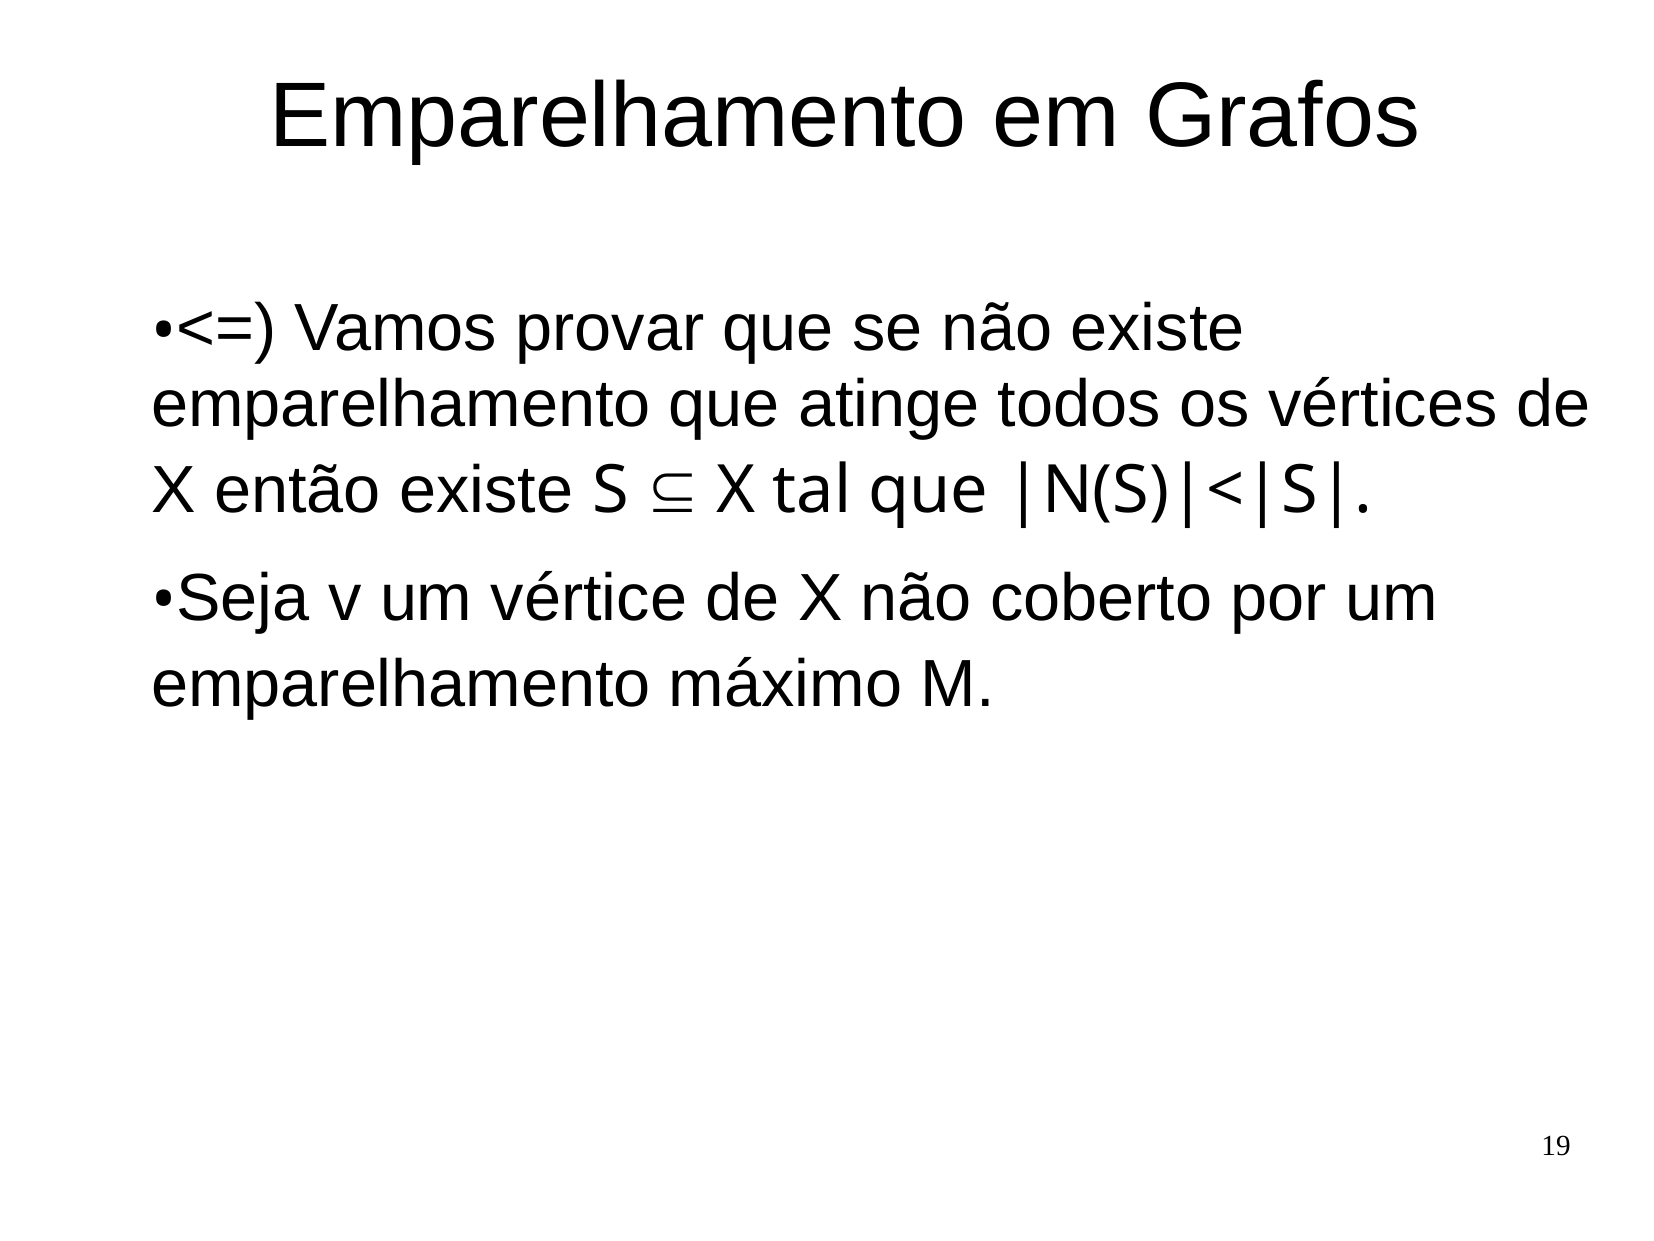

# Emparelhamento em Grafos
<=) Vamos provar que se não existe emparelhamento que atinge todos os vértices de X então existe S  X tal que |N(S)|<|S|.
Seja v um vértice de X não coberto por um emparelhamento máximo M.
19